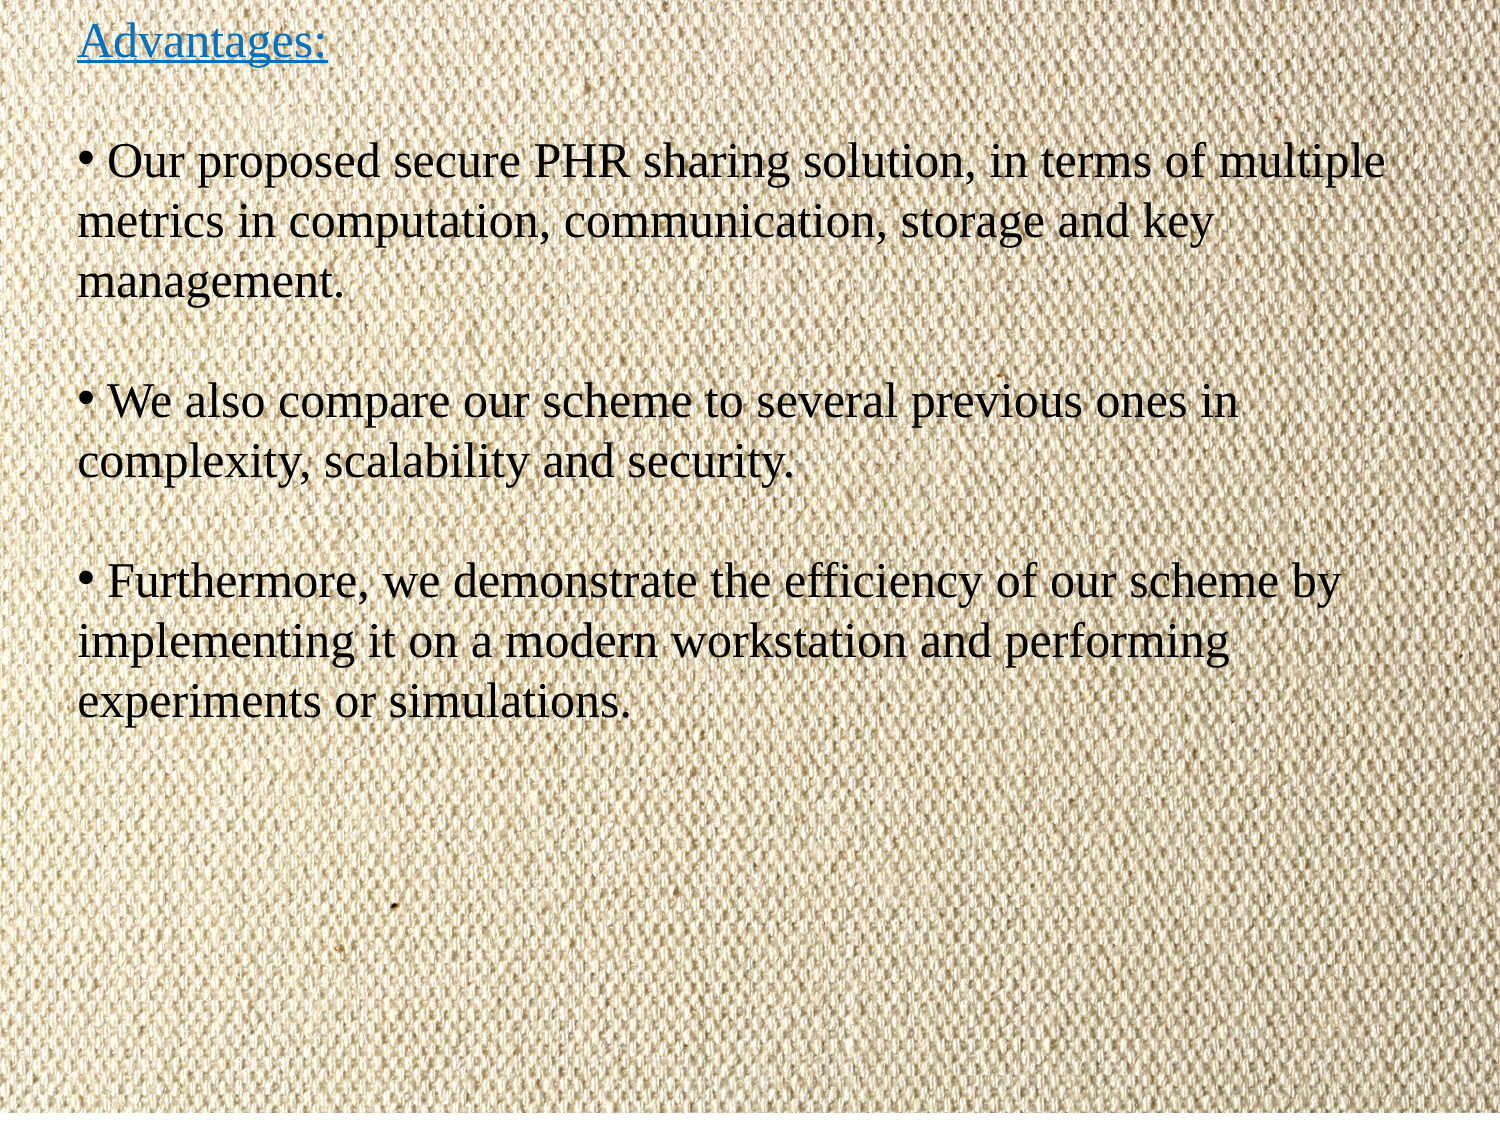

Advantages:
 Our proposed secure PHR sharing solution, in terms of multiple metrics in computation, communication, storage and key management.
 We also compare our scheme to several previous ones in complexity, scalability and security.
 Furthermore, we demonstrate the efficiency of our scheme by implementing it on a modern workstation and performing experiments or simulations.